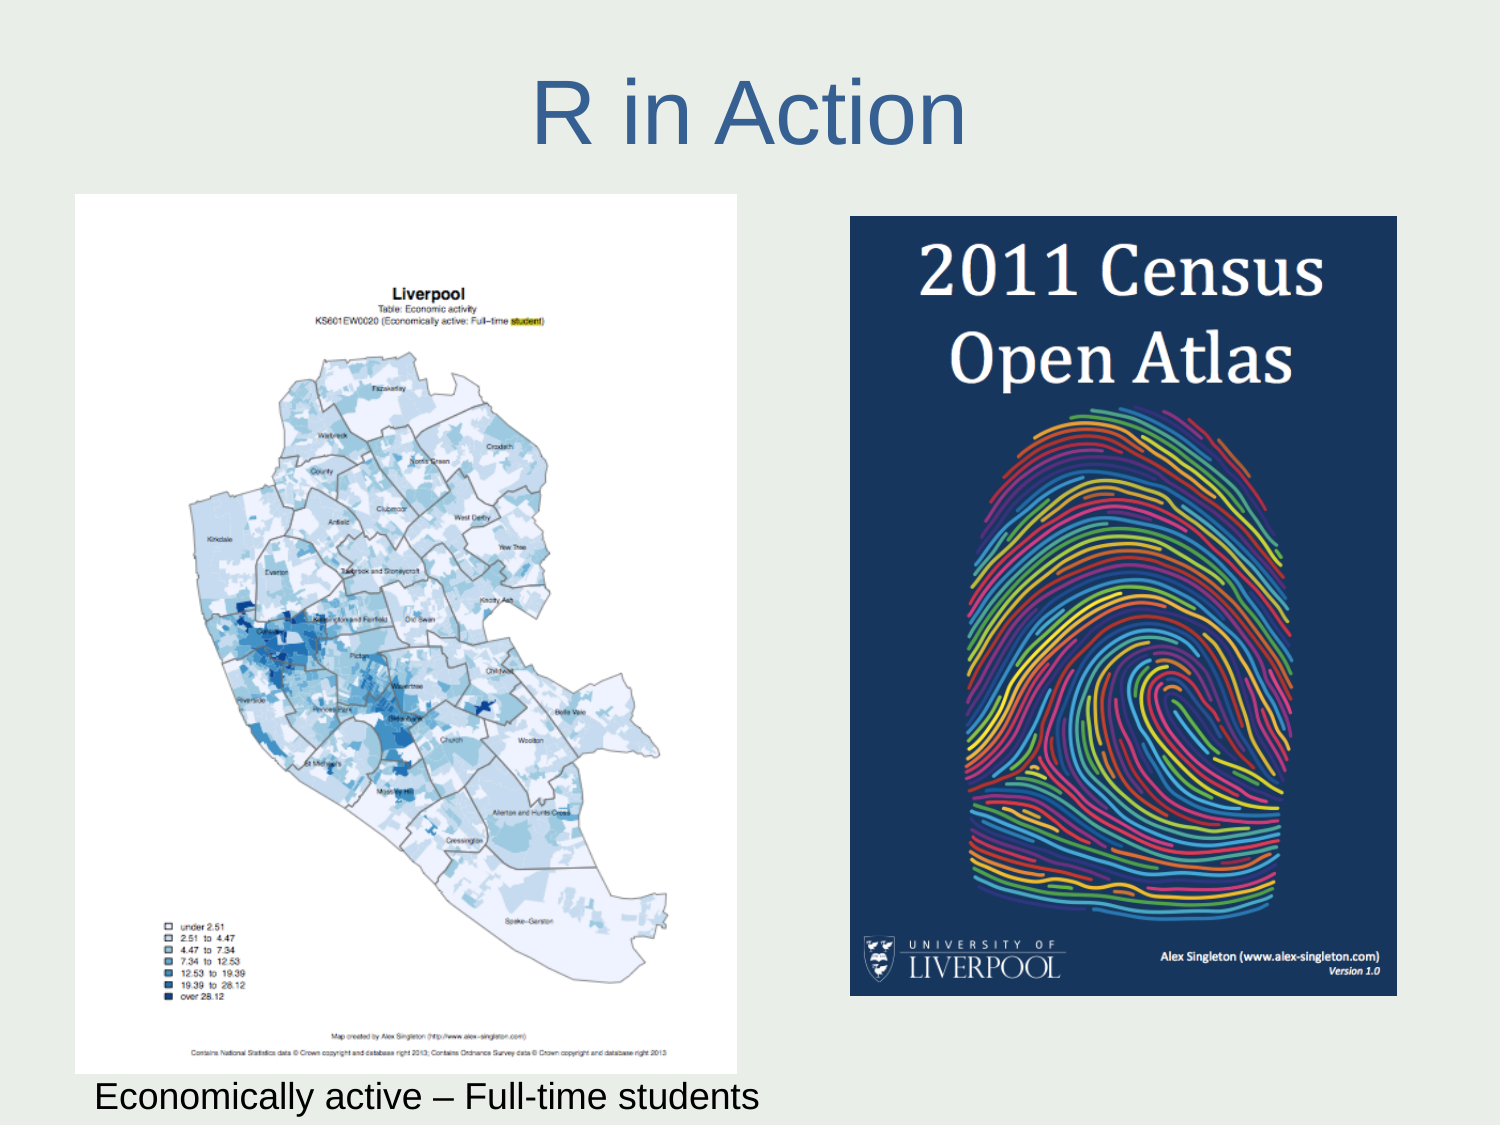

R in Action
Economically active – Full-time students